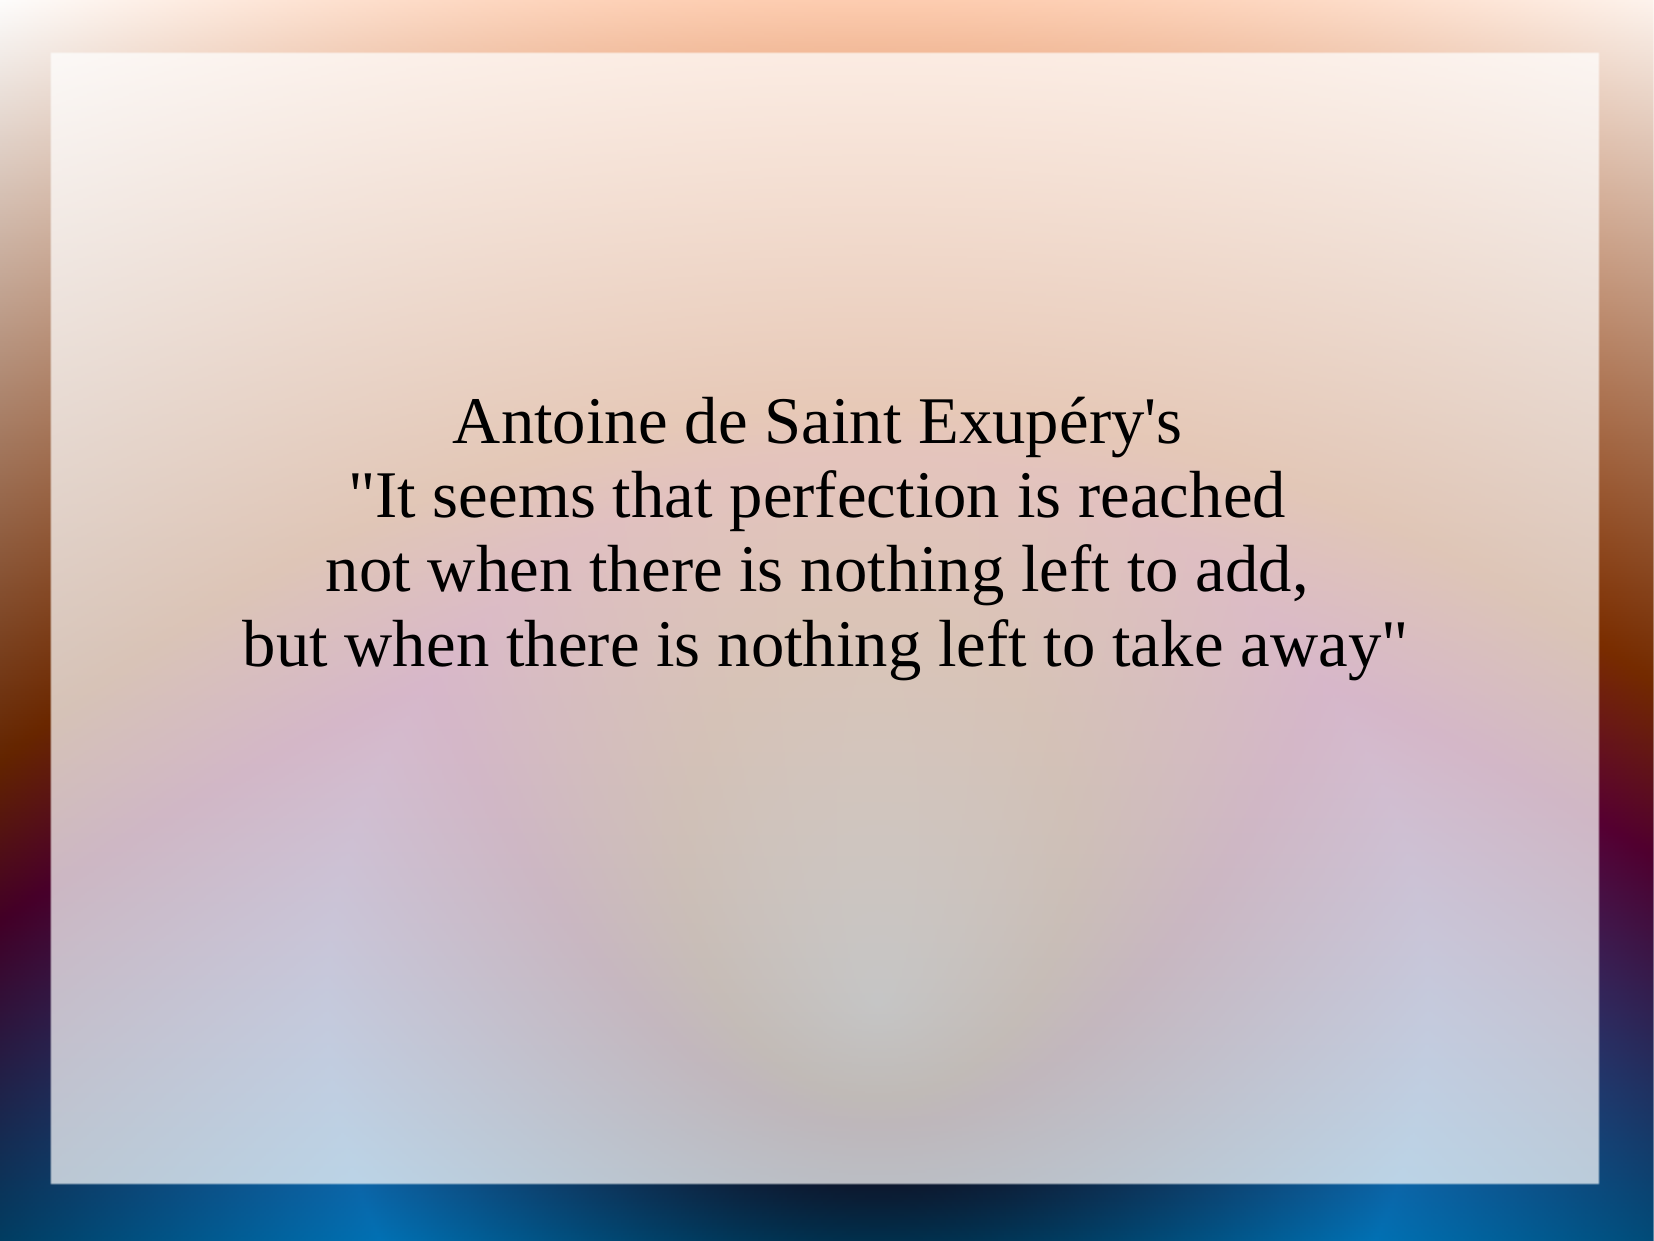

# Antoine de Saint Exupéry's
"It seems that perfection is reached
not when there is nothing left to add,
but when there is nothing left to take away"